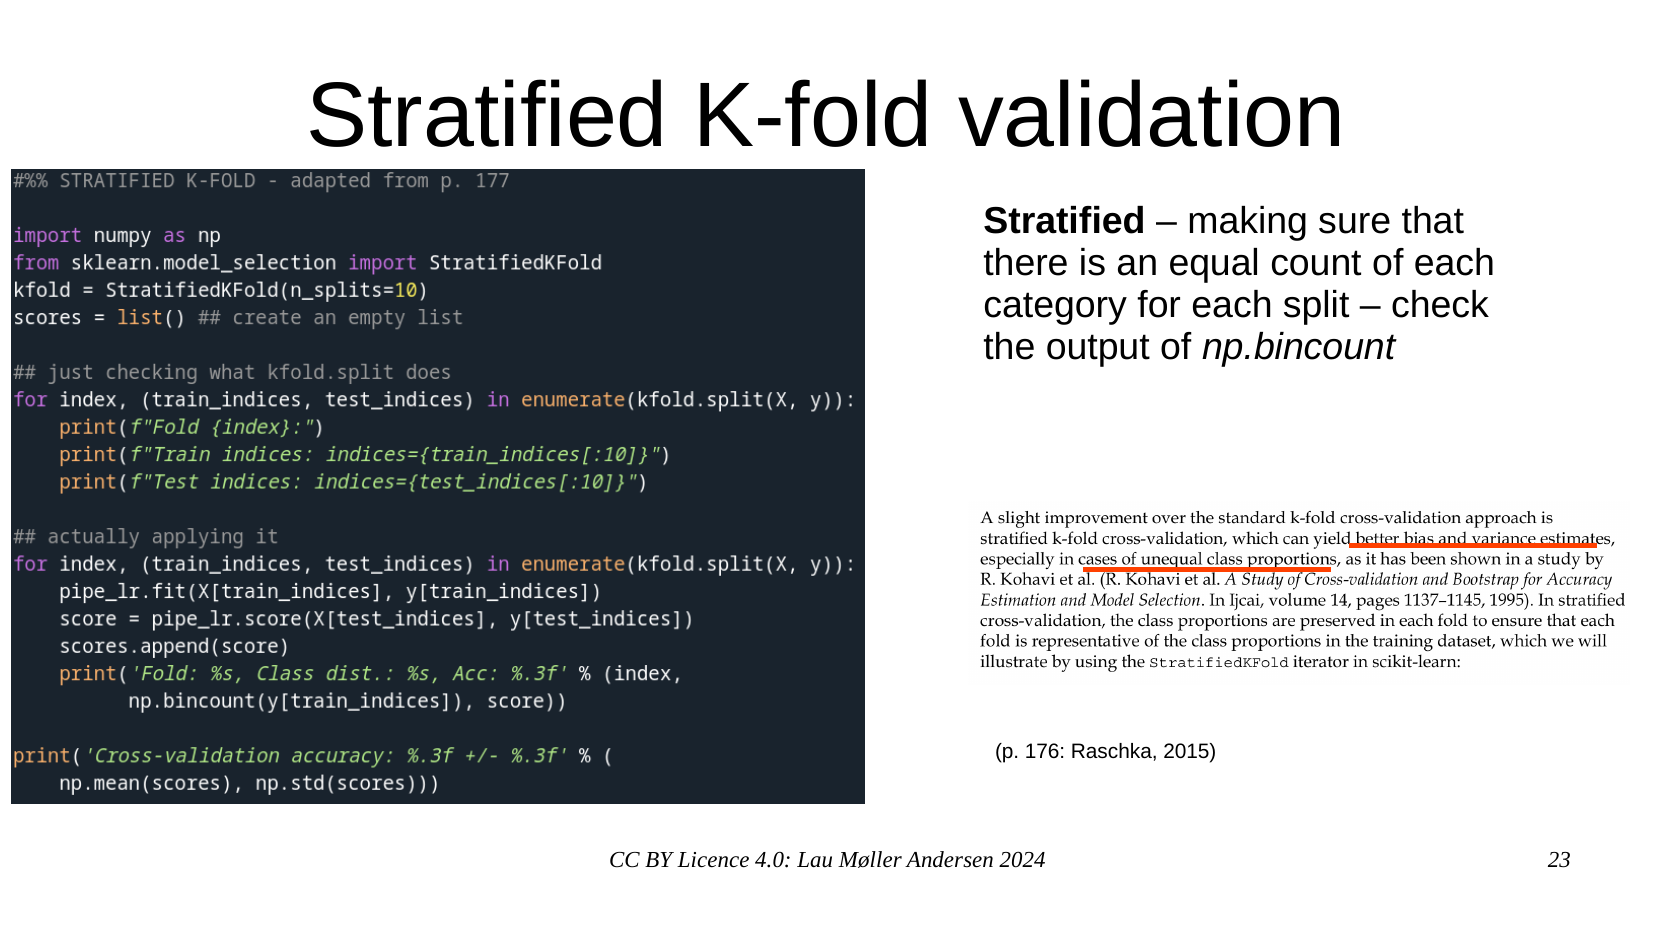

# Stratified K-fold validation
Stratified – making sure that there is an equal count of each category for each split – check the output of np.bincount
(p. 176: Raschka, 2015)
CC BY Licence 4.0: Lau Møller Andersen 2024
23